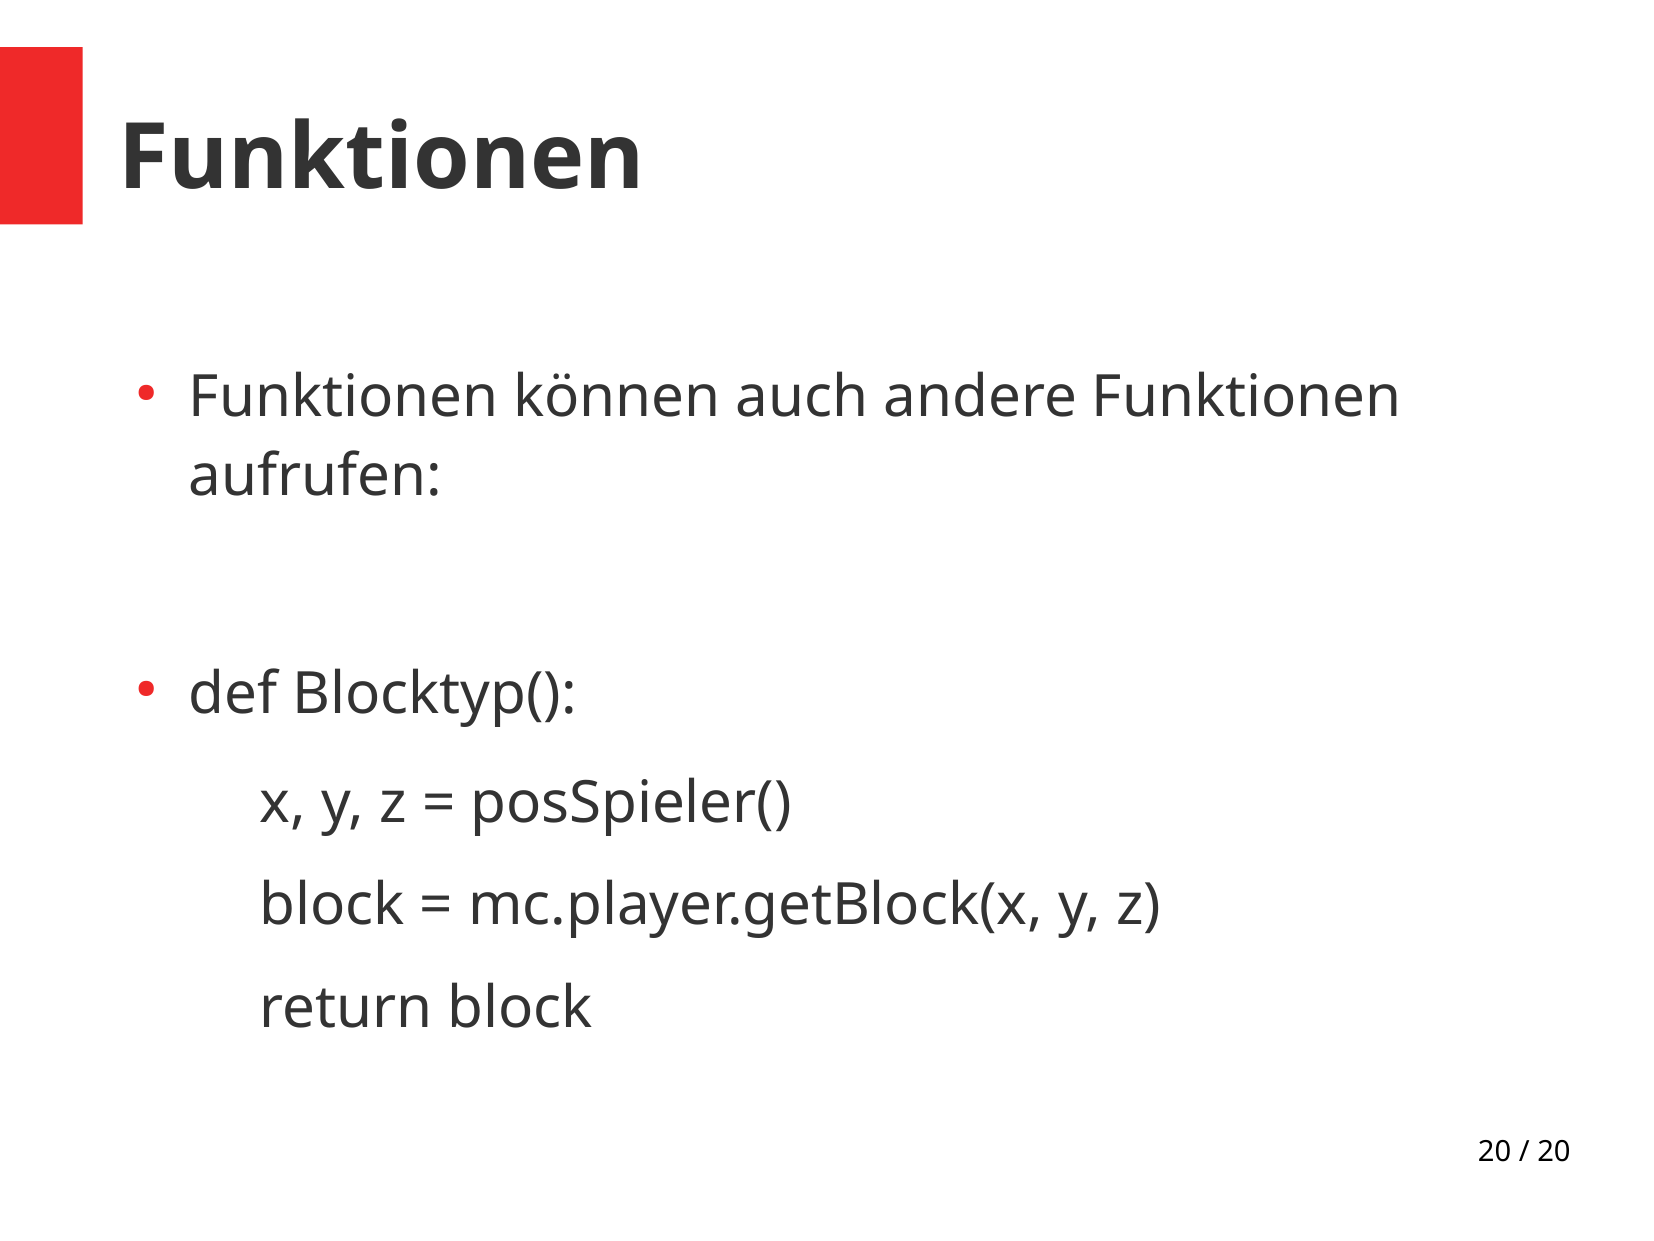

# Funktionen
Funktionen können auch andere Funktionen aufrufen:
def Blocktyp():
x, y, z = posSpieler()
block = mc.player.getBlock(x, y, z)
return block
20